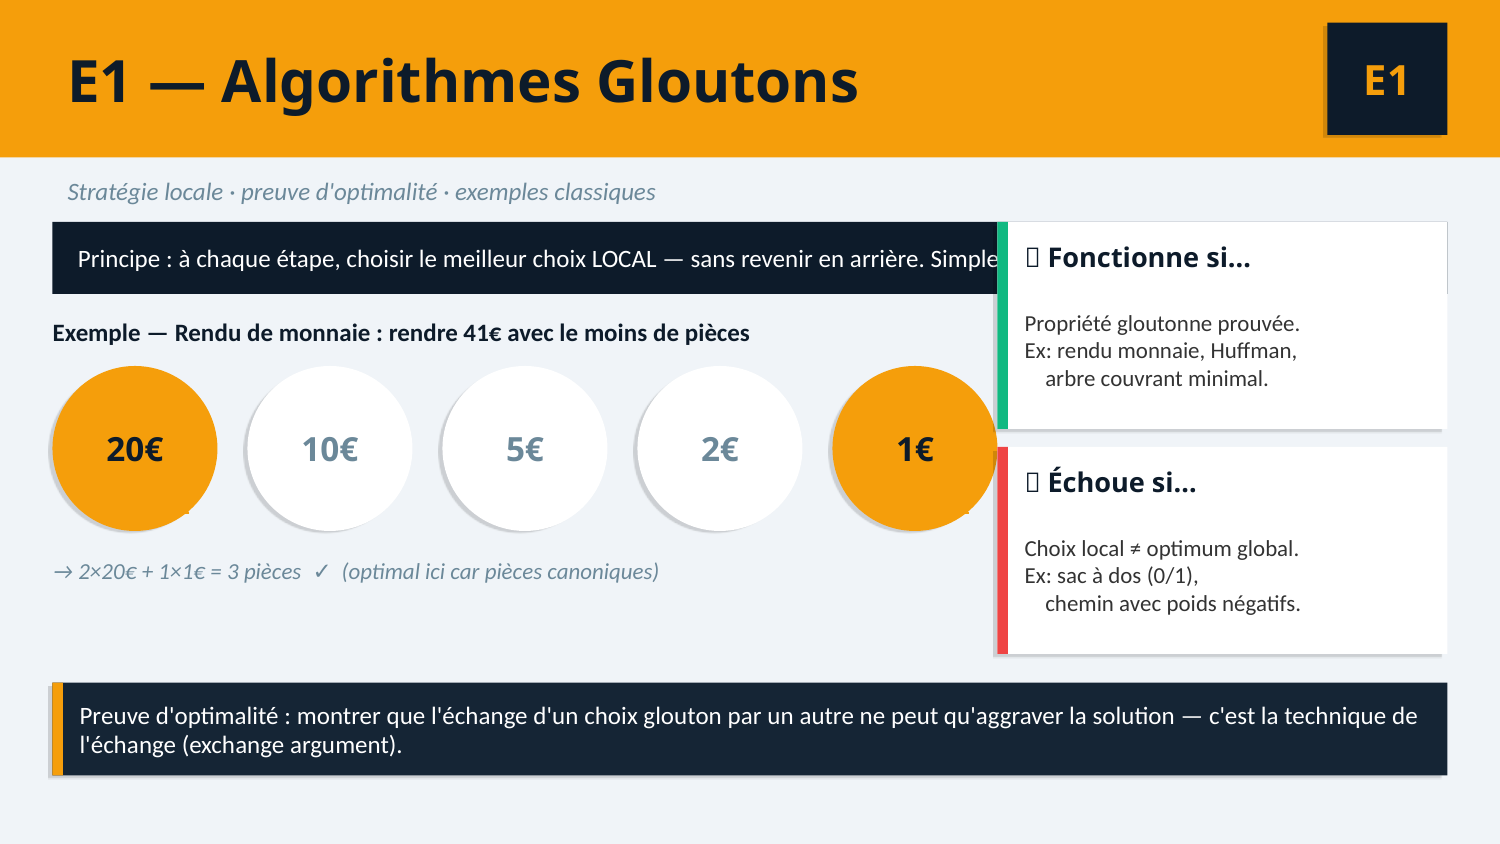

E1 — Algorithmes Gloutons
E1
Stratégie locale · preuve d'optimalité · exemples classiques
Principe : à chaque étape, choisir le meilleur choix LOCAL — sans revenir en arrière. Simple mais ne marche pas toujours !
✅ Fonctionne si…
Propriété gloutonne prouvée.
Ex: rendu monnaie, Huffman,
 arbre couvrant minimal.
Exemple — Rendu de monnaie : rendre 41€ avec le moins de pièces
20€
10€
5€
2€
1€
❌ Échoue si…
×2
×1
Choix local ≠ optimum global.
Ex: sac à dos (0/1),
 chemin avec poids négatifs.
→ 2×20€ + 1×1€ = 3 pièces ✓ (optimal ici car pièces canoniques)
Preuve d'optimalité : montrer que l'échange d'un choix glouton par un autre ne peut qu'aggraver la solution — c'est la technique de l'échange (exchange argument).